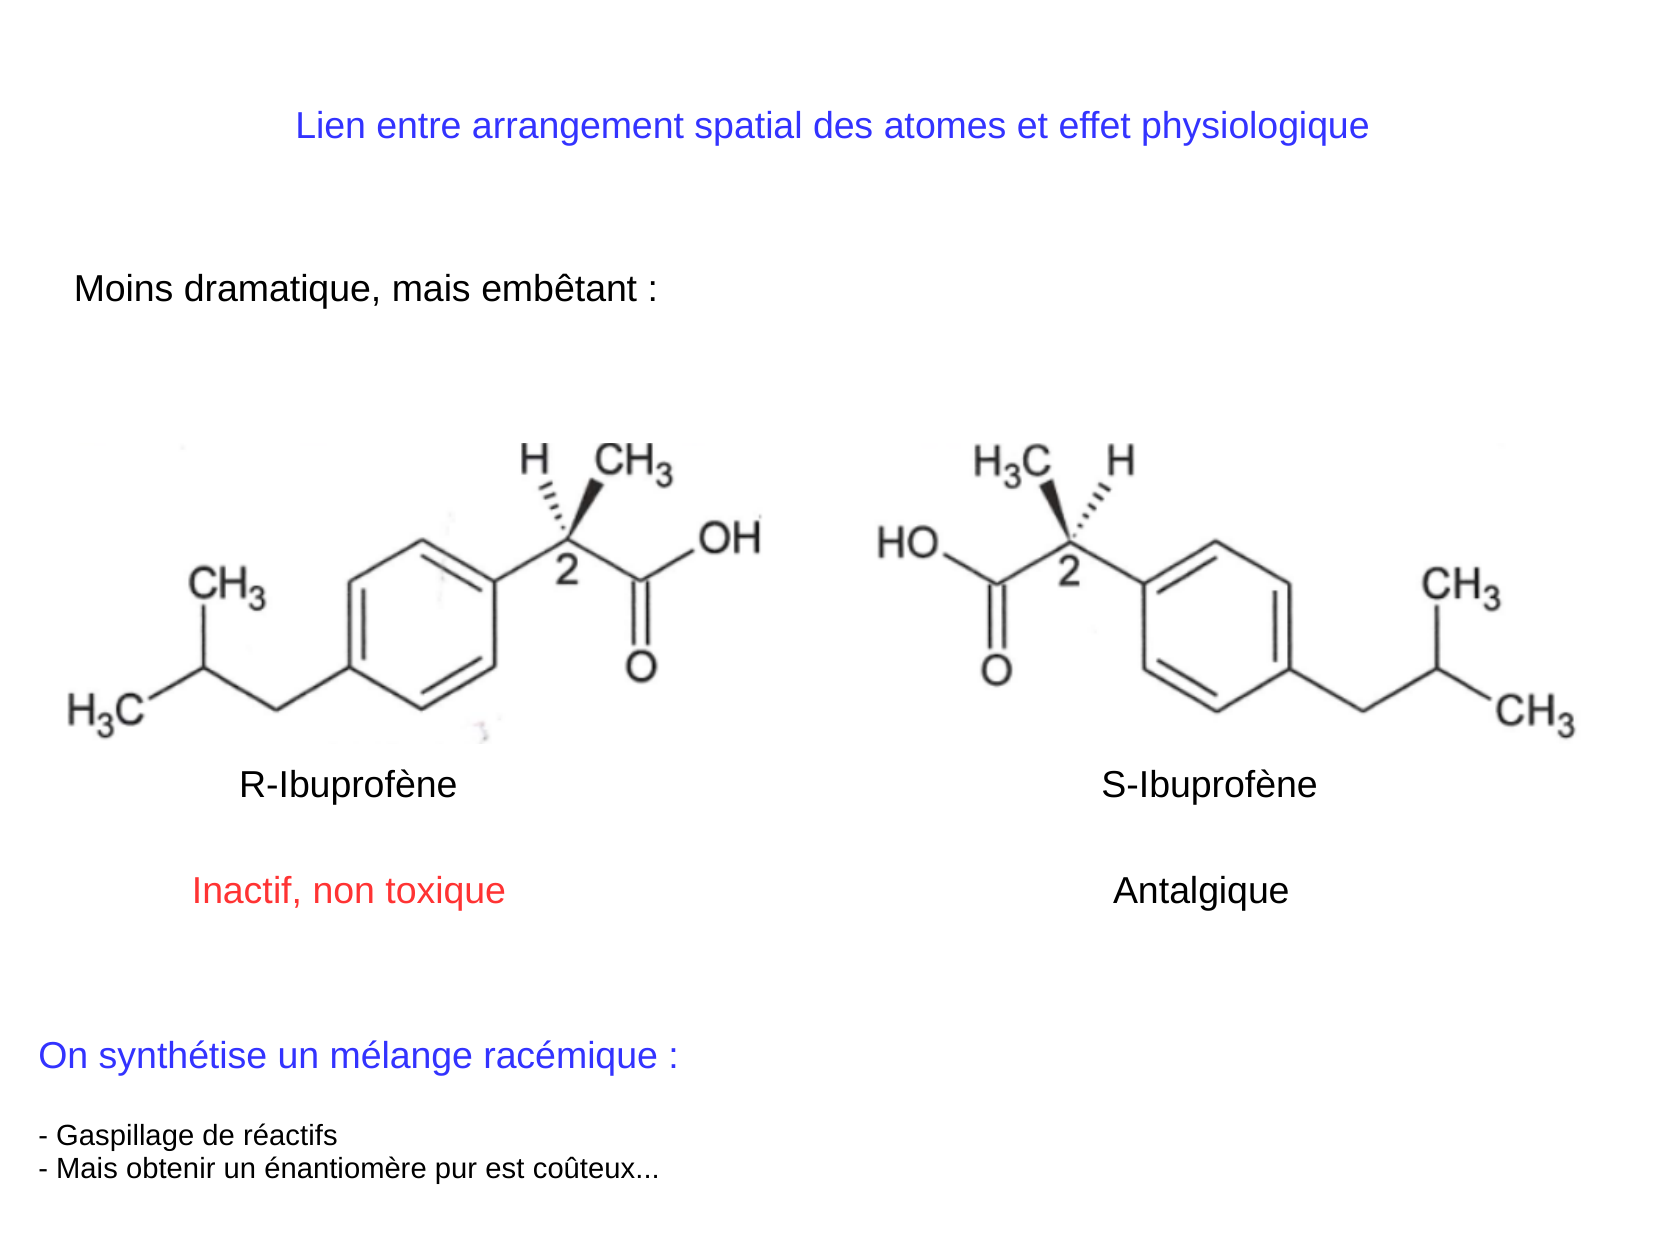

Lien entre arrangement spatial des atomes et effet physiologique
Moins dramatique, mais embêtant :
R-Ibuprofène
S-Ibuprofène
Inactif, non toxique
Antalgique
On synthétise un mélange racémique :
- Gaspillage de réactifs
- Mais obtenir un énantiomère pur est coûteux...